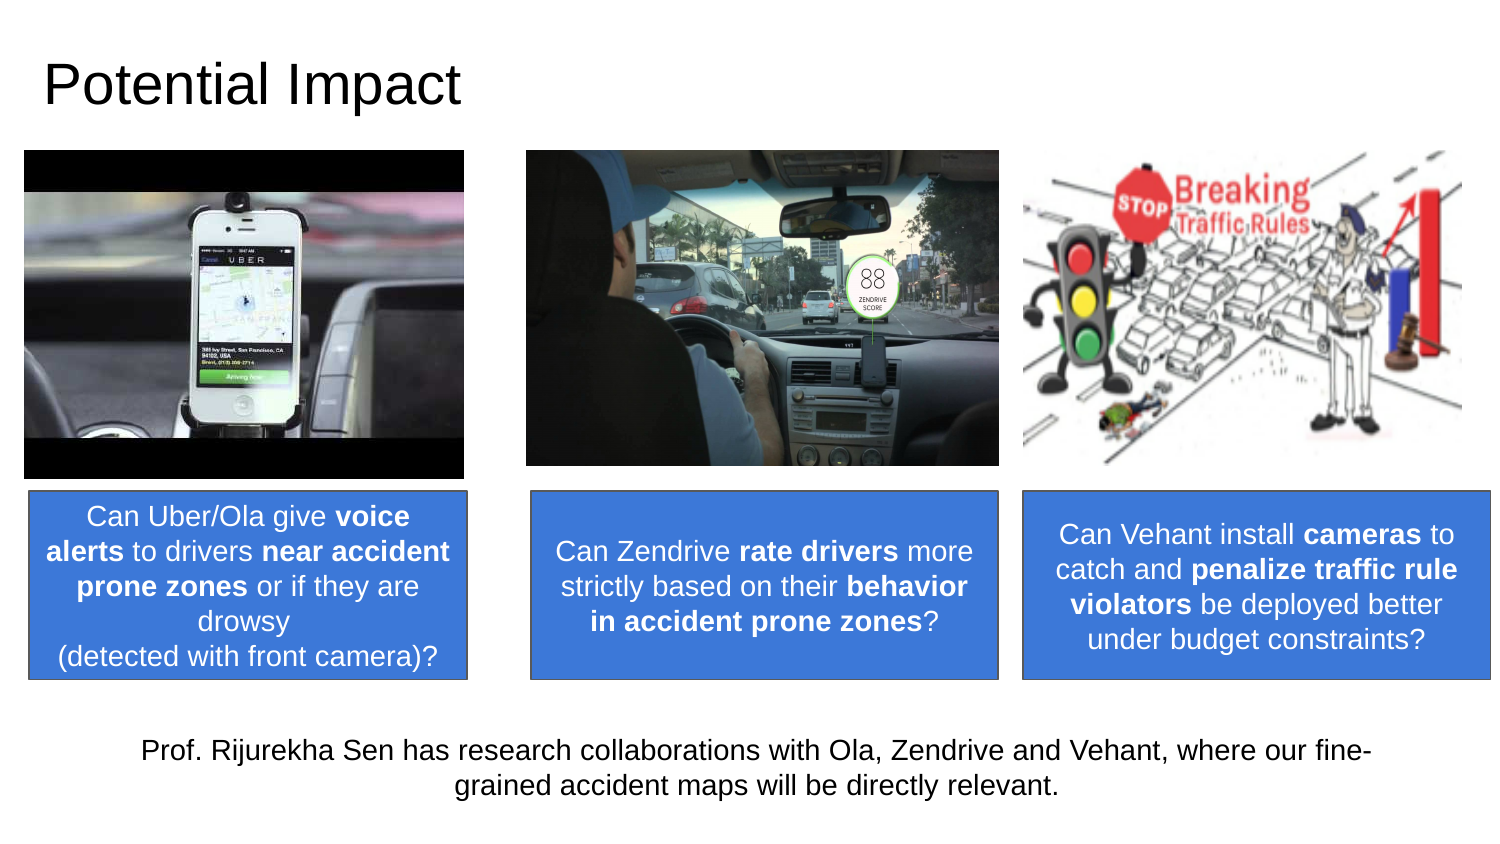

# Potential Impact
Can Uber/Ola give voice alerts to drivers near accident prone zones or if they are drowsy
(detected with front camera)?
Can Zendrive rate drivers more strictly based on their behavior in accident prone zones?
Can Vehant install cameras to catch and penalize traffic rule violators be deployed better under budget constraints?
Prof. Rijurekha Sen has research collaborations with Ola, Zendrive and Vehant, where our fine-grained accident maps will be directly relevant.